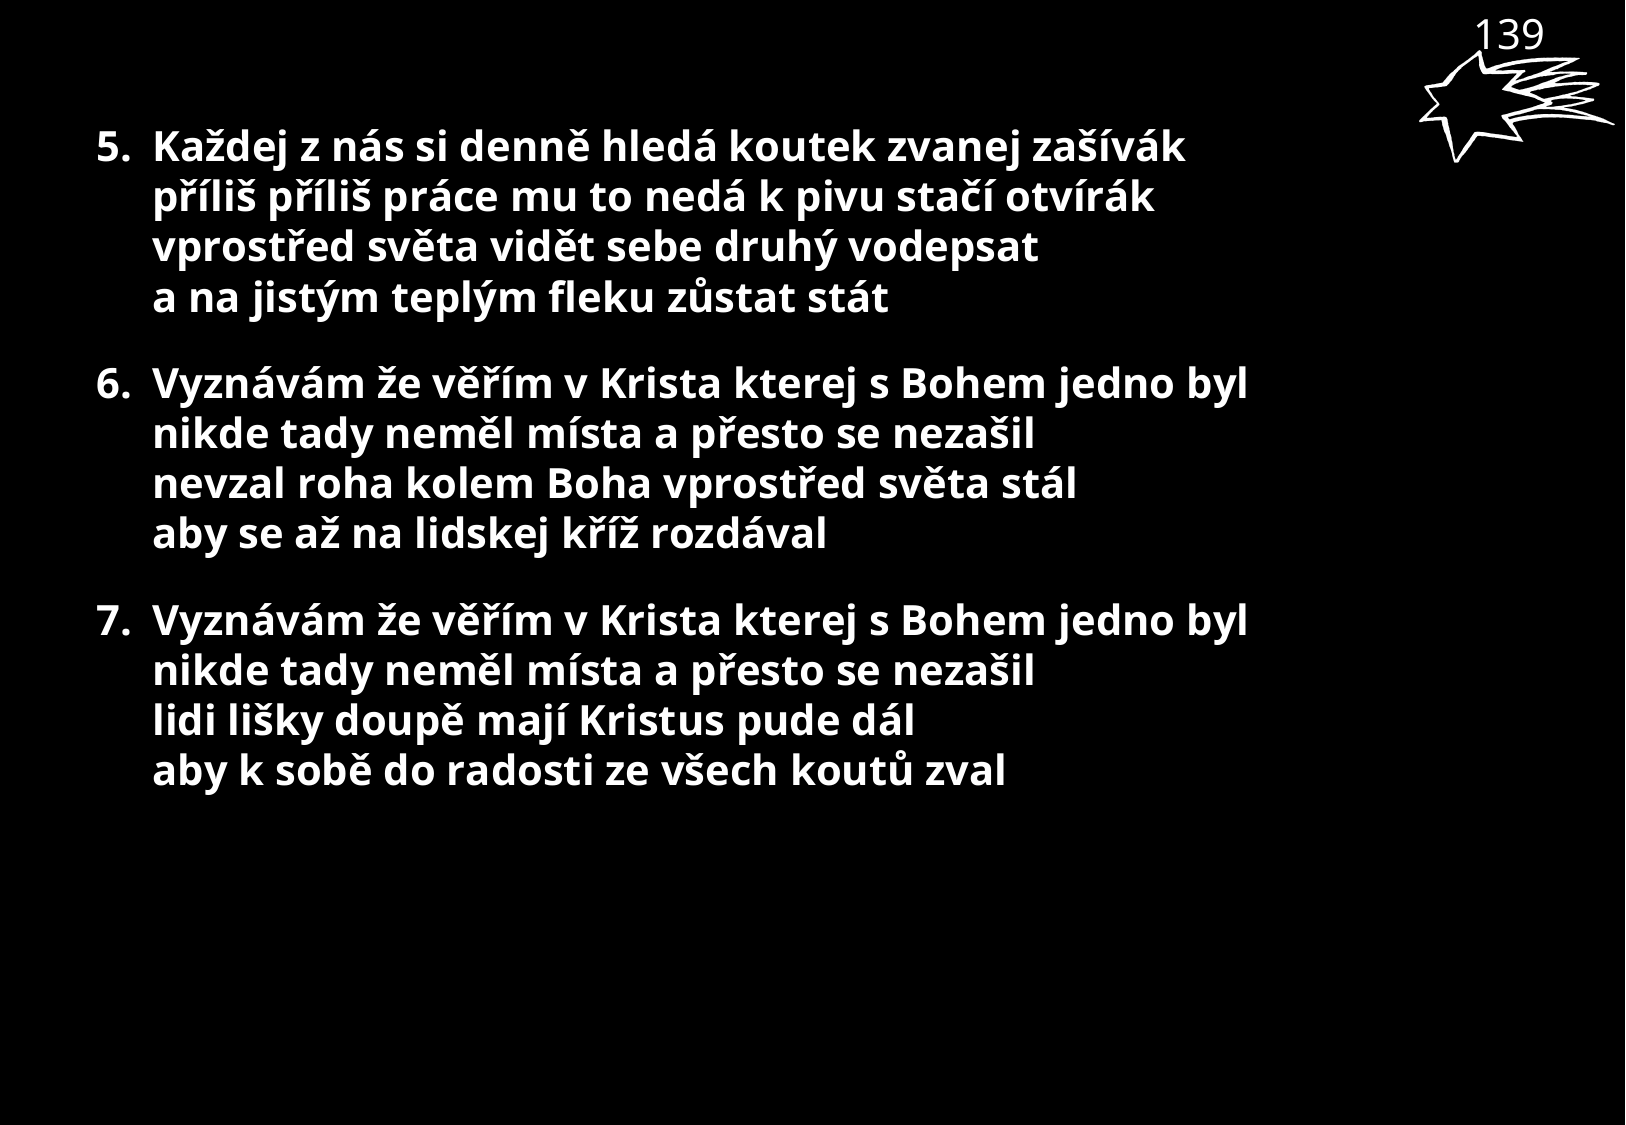

139
# 5. 	Každej z nás si denně hledá koutek zvanej zašívák příliš příliš práce mu to nedá k pivu stačí otvírák vprostřed světa vidět sebe druhý vodepsat a na jistým teplým fleku zůstat stát
6. 	Vyznávám že věřím v Krista kterej s Bohem jedno byl
nikde tady neměl místa a přesto se nezašil
nevzal roha kolem Boha vprostřed světa stál
aby se až na lidskej kříž rozdával
7. 	Vyznávám že věřím v Krista kterej s Bohem jedno byl
nikde tady neměl místa a přesto se nezašil
lidi lišky doupě mají Kristus pude dál
aby k sobě do radosti ze všech koutů zval